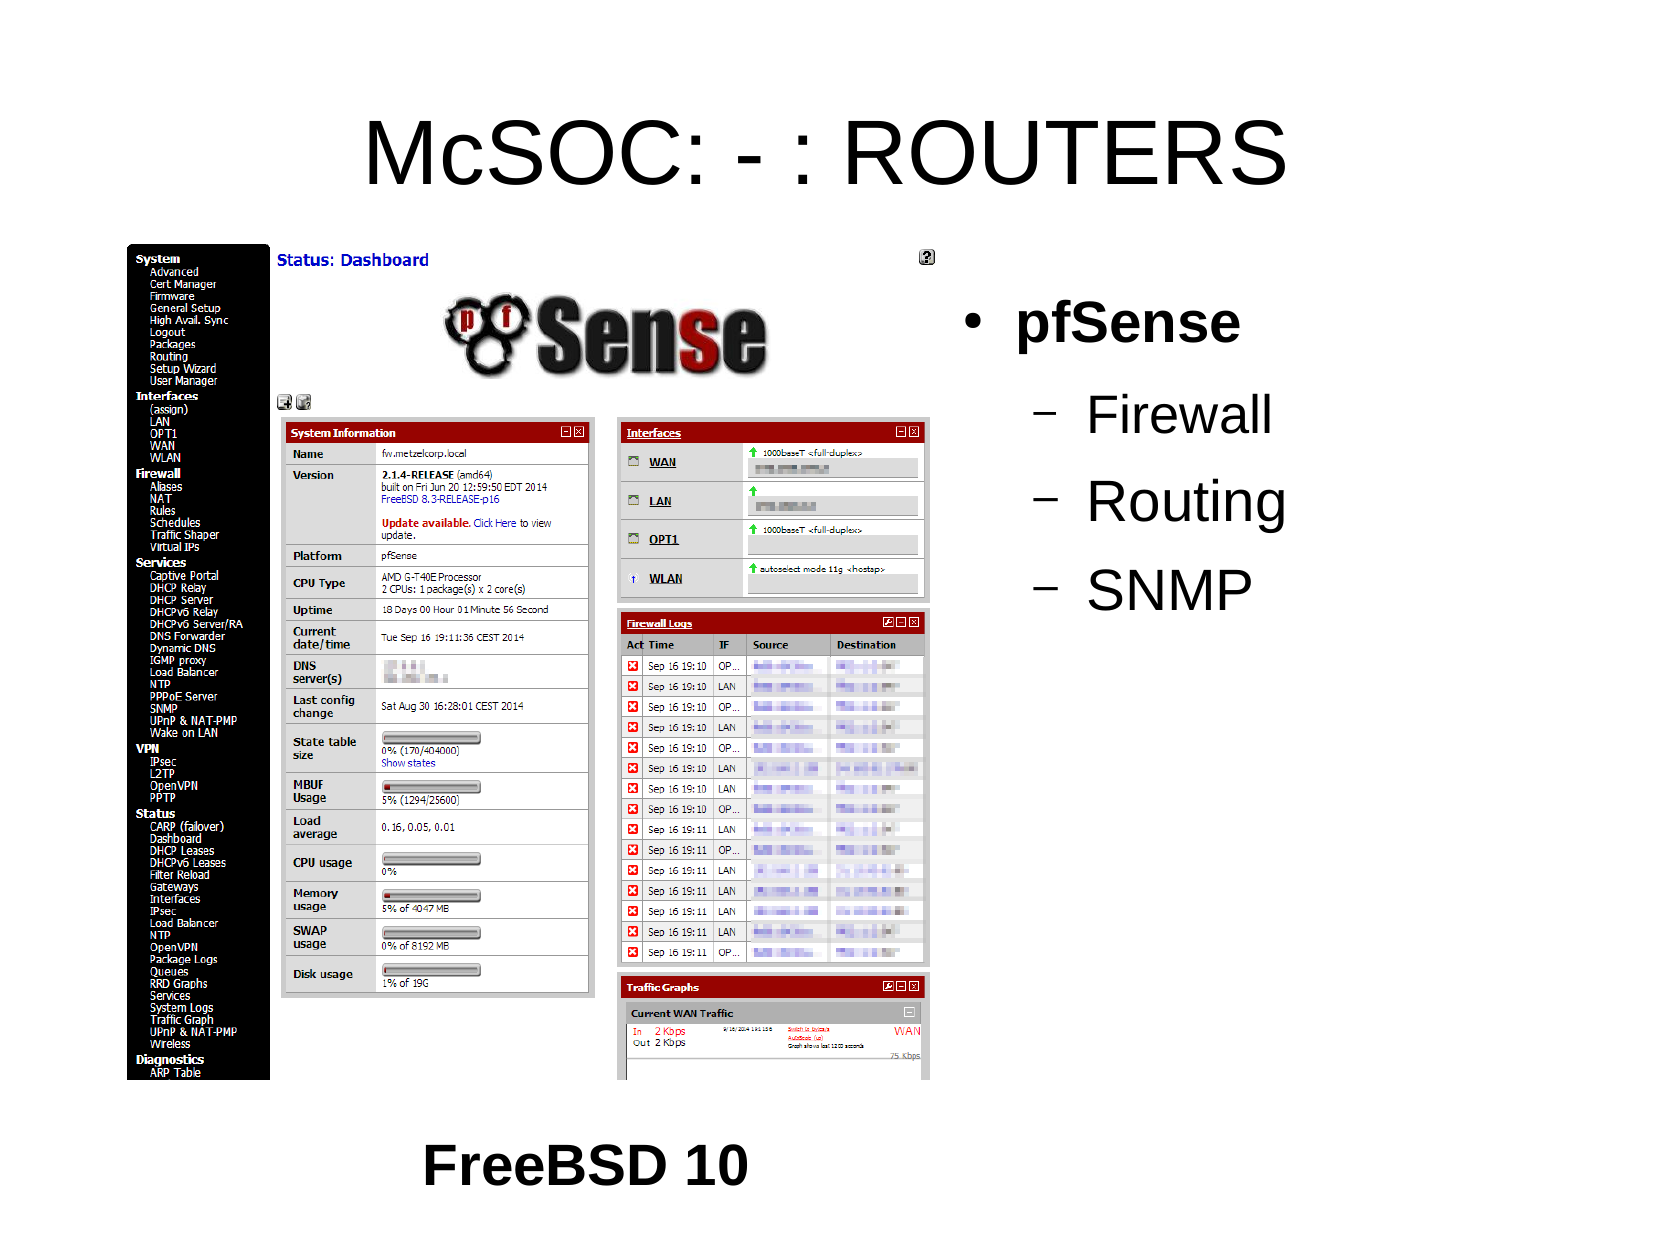

# McSOC: - : ROUTERS
pfSense
Firewall
Routing
SNMP
FreeBSD 10